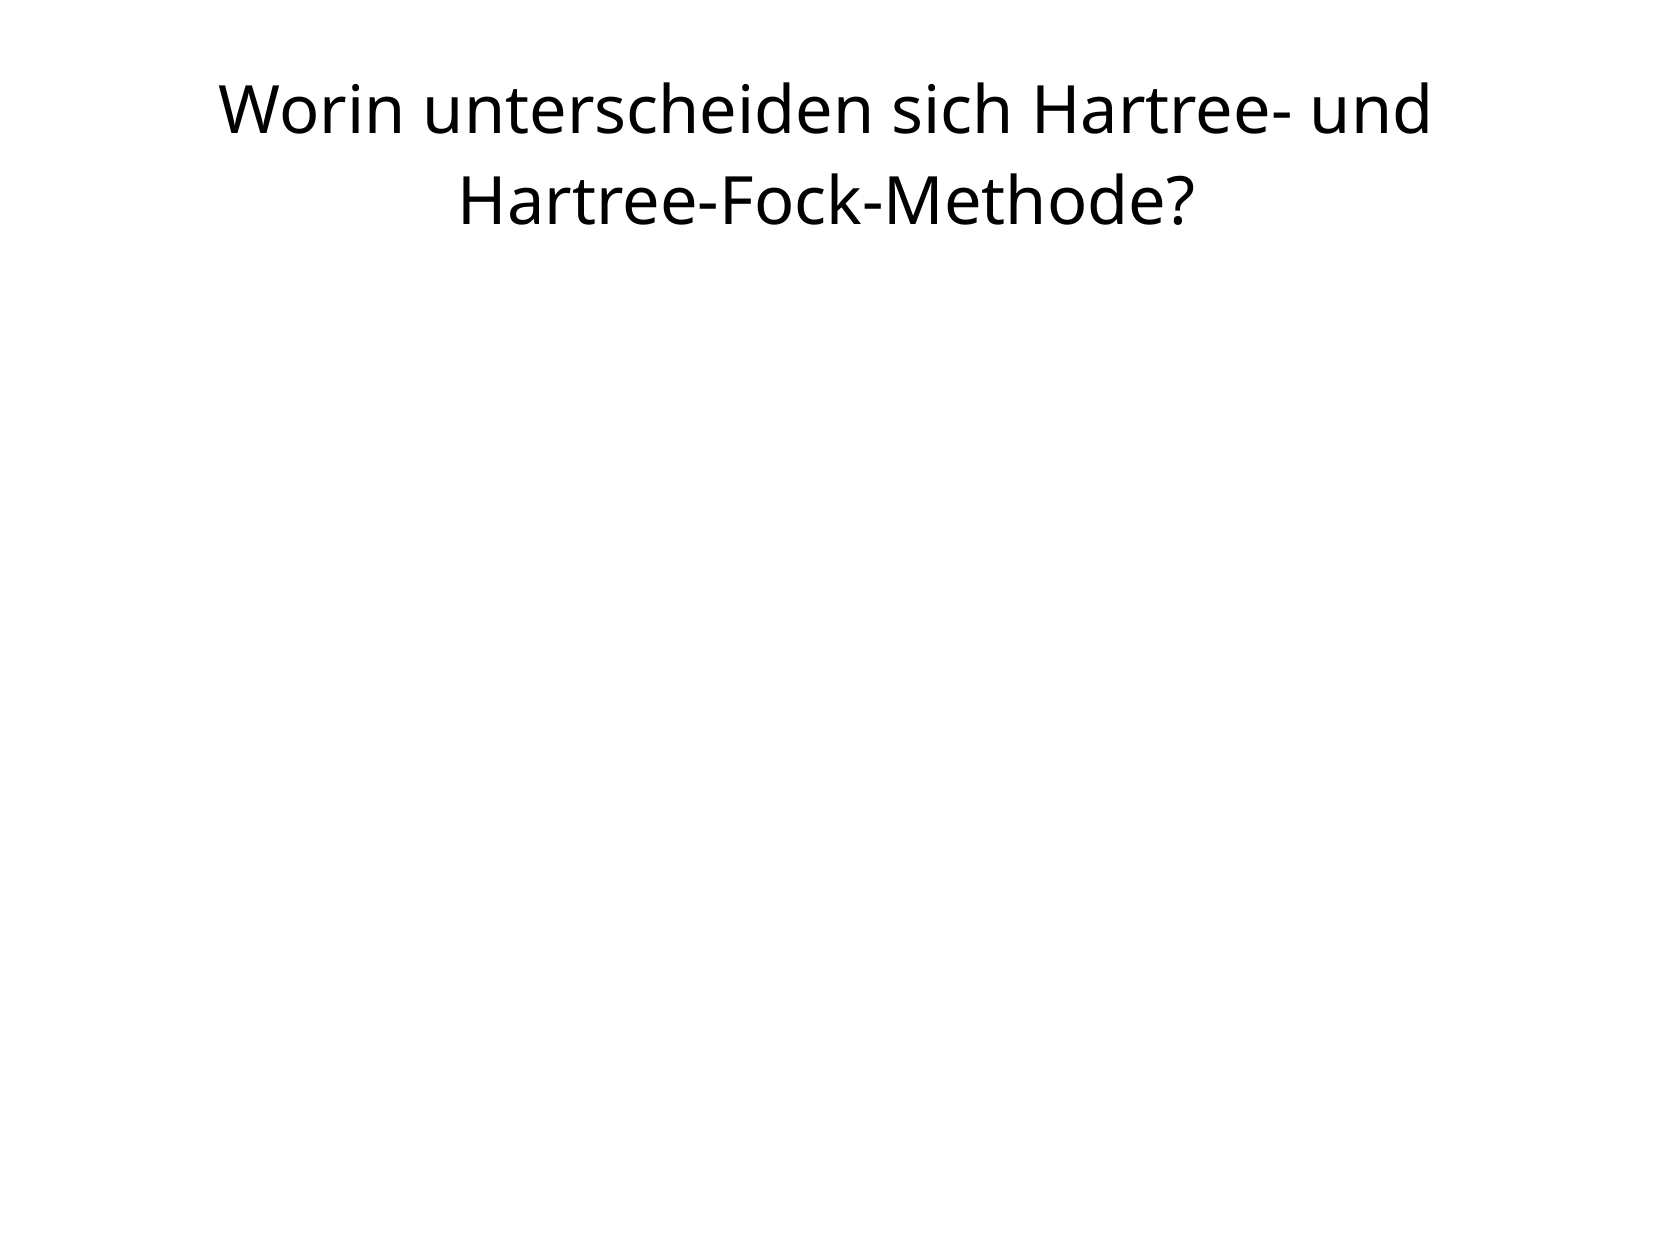

# Worin unterscheiden sich Hartree- und Hartree-Fock-Methode?